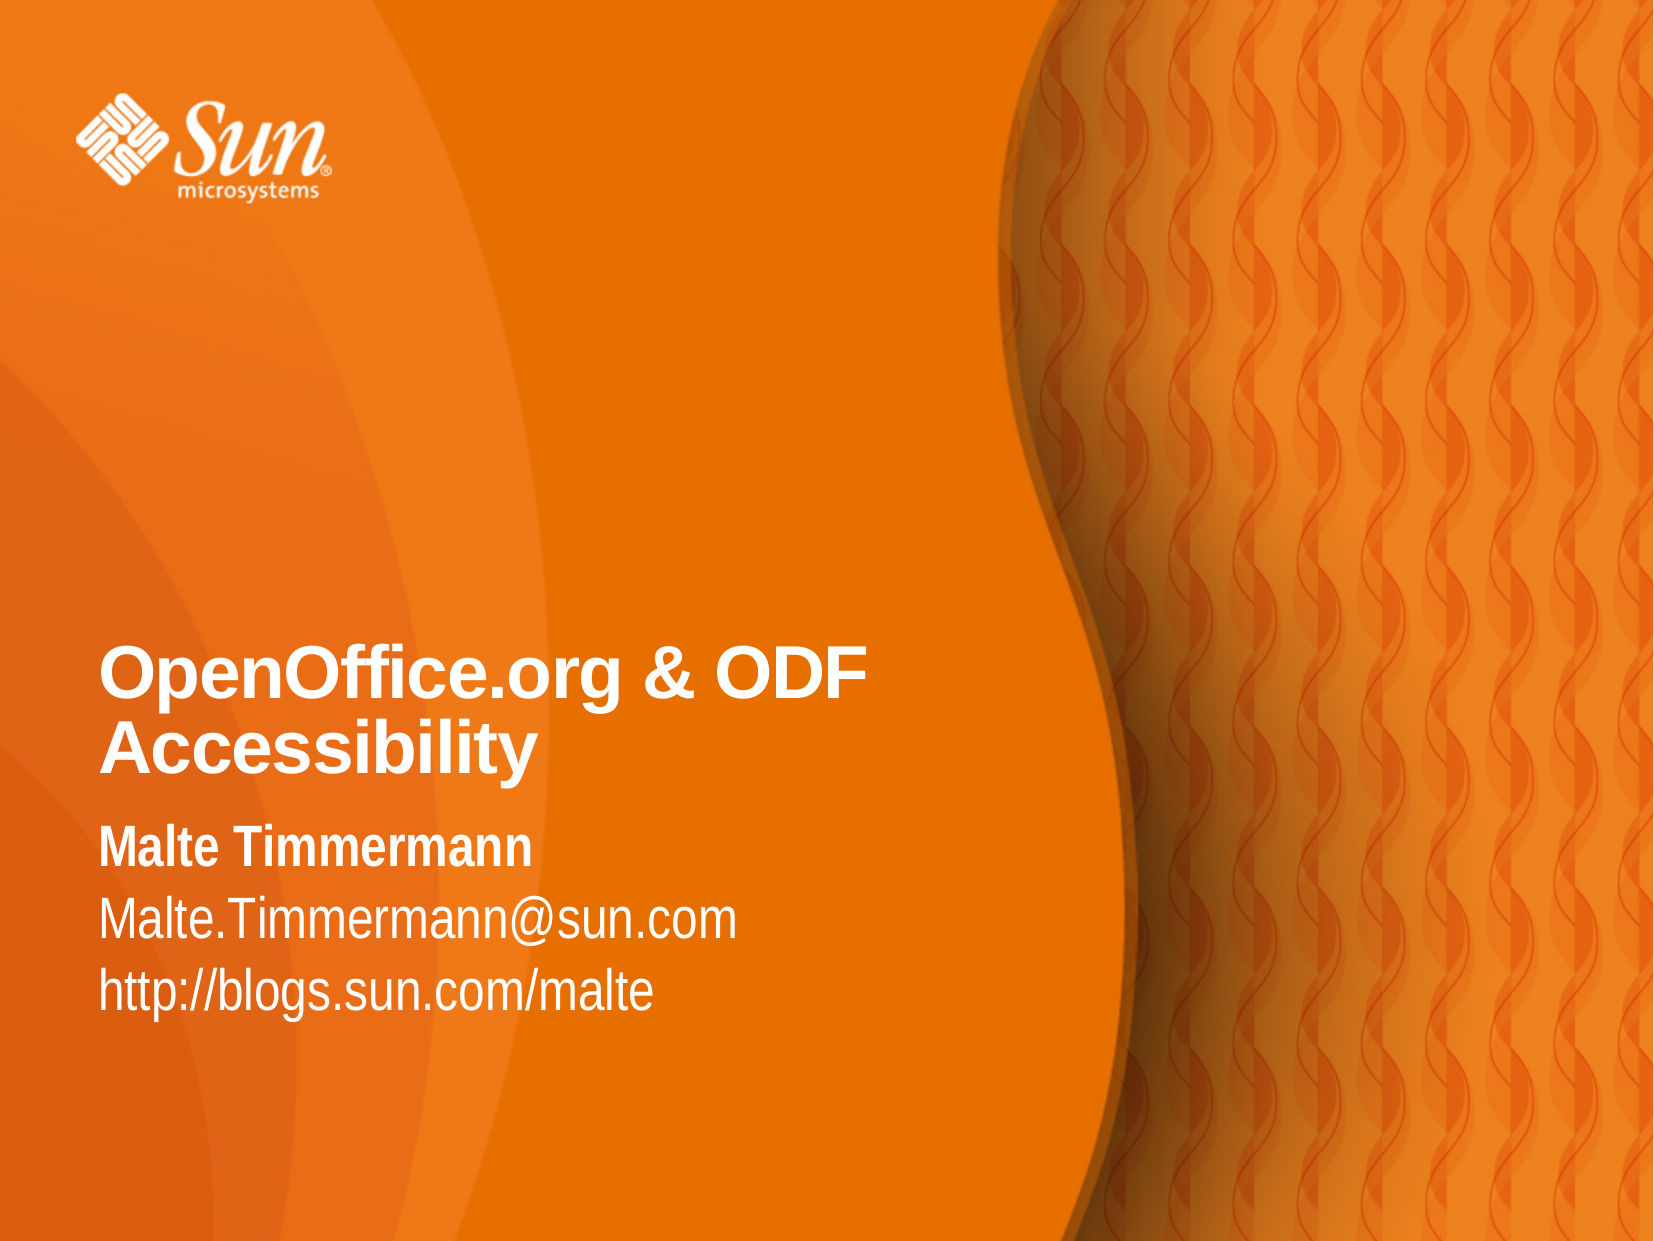

# OpenOffice.org & ODF Accessibility
Malte Timmermann
Malte.Timmermann@sun.com
http://blogs.sun.com/malte